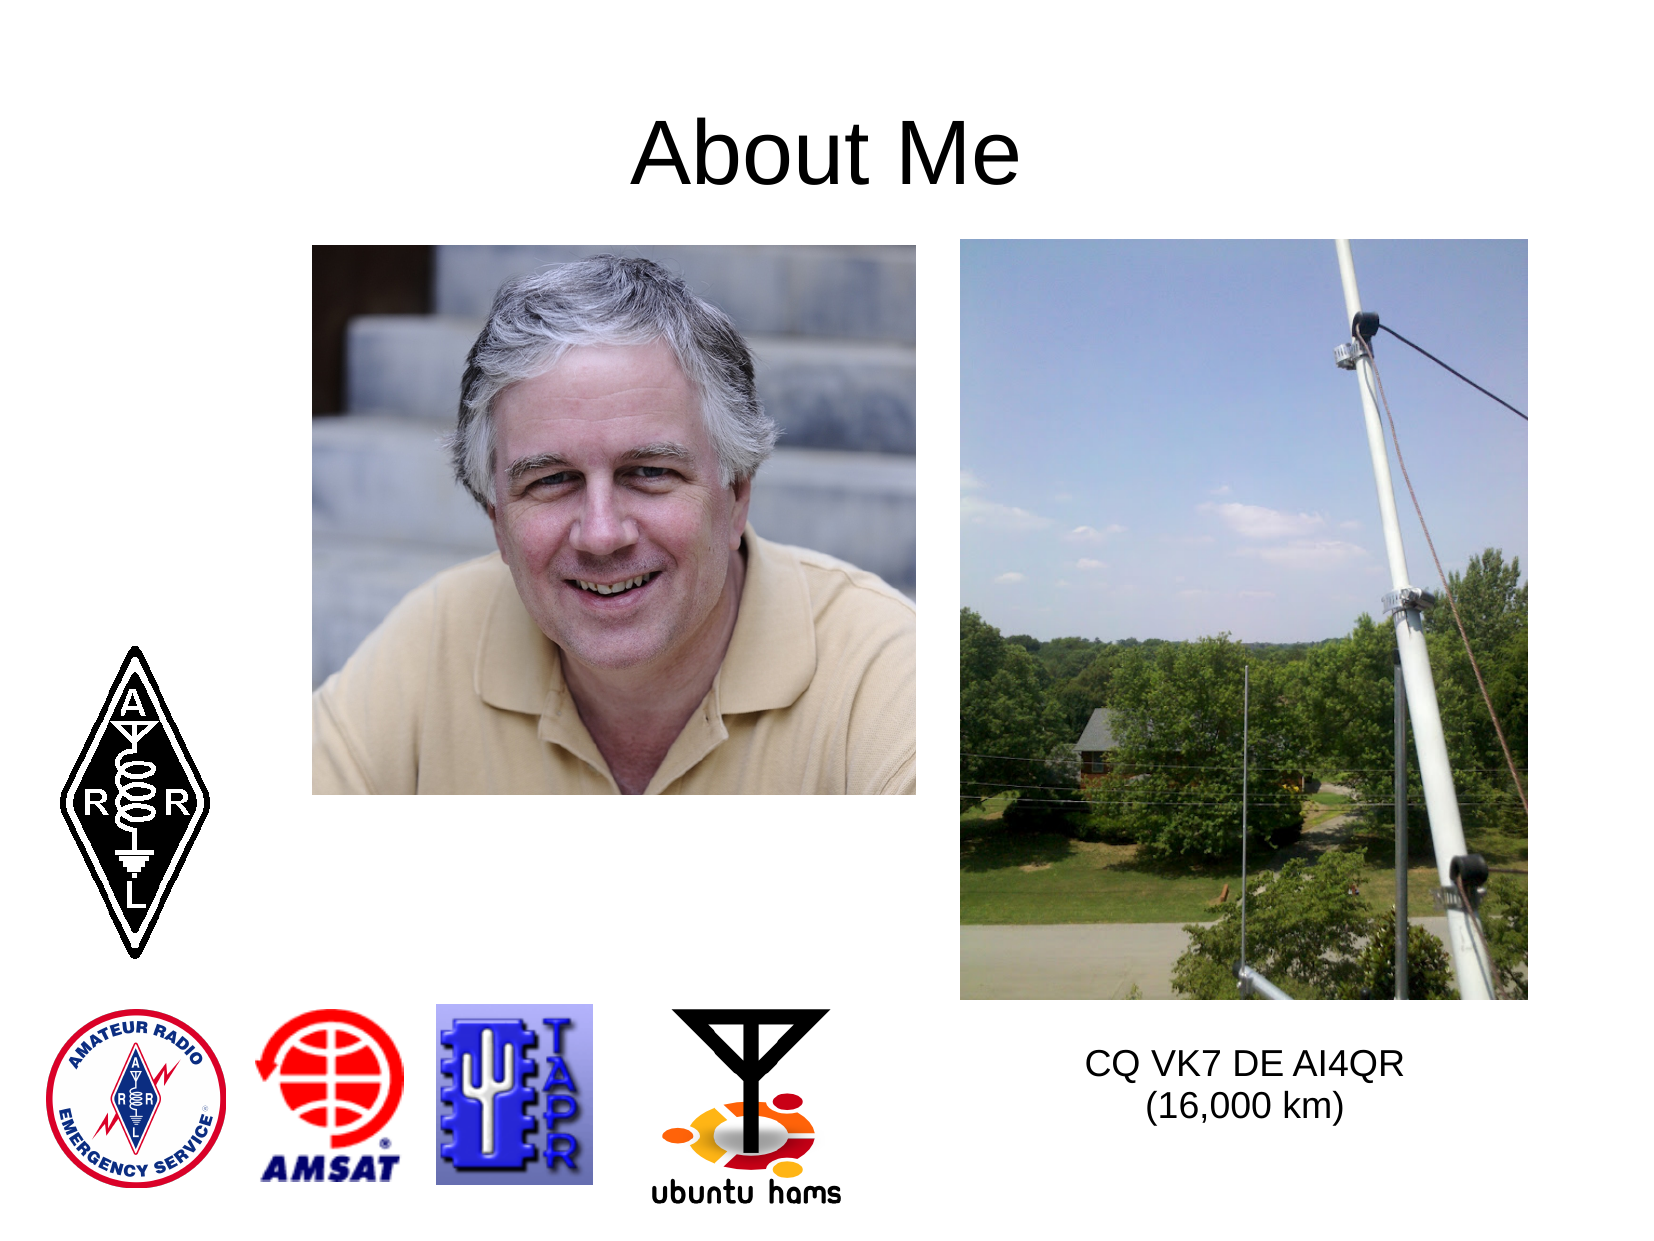

# About Me
CQ VK7 DE AI4QR
(16,000 km)